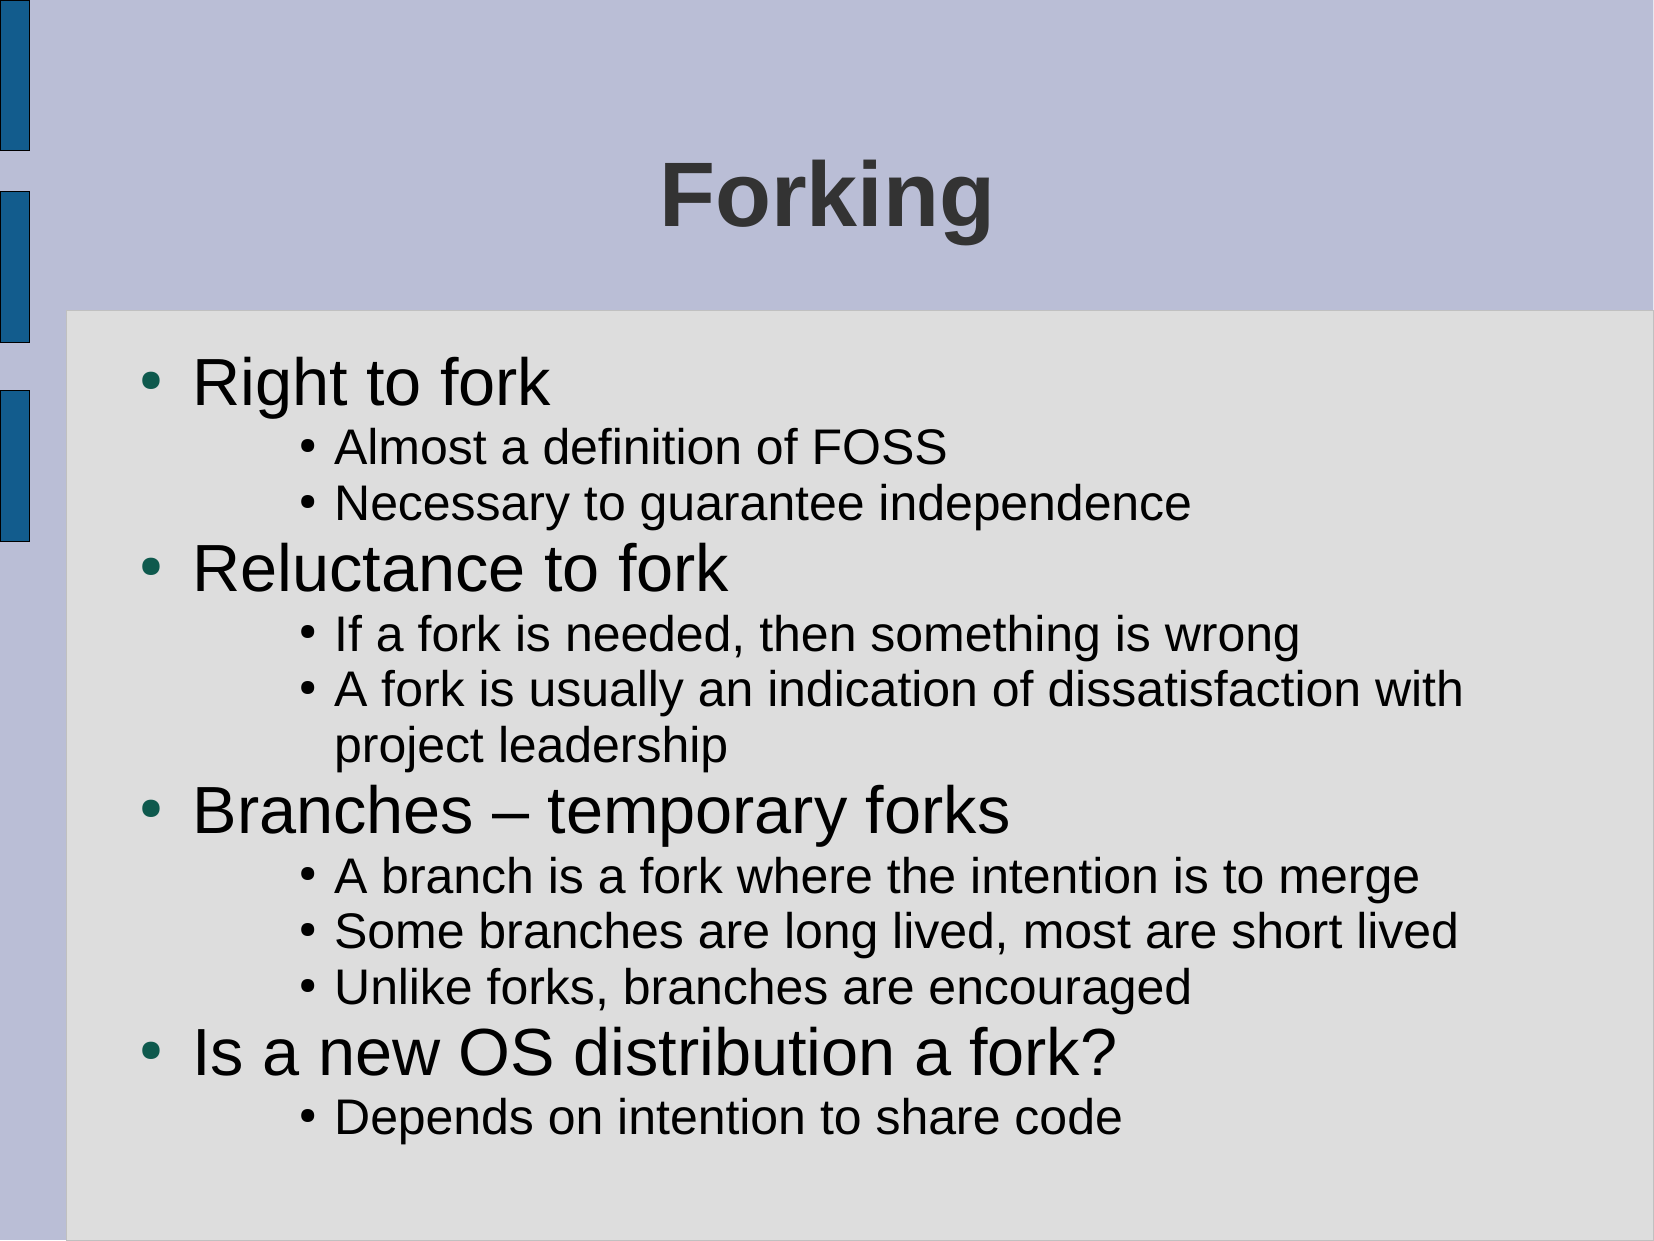

# Forking
Right to fork
Almost a definition of FOSS
Necessary to guarantee independence
Reluctance to fork
If a fork is needed, then something is wrong
A fork is usually an indication of dissatisfaction with project leadership
Branches – temporary forks
A branch is a fork where the intention is to merge
Some branches are long lived, most are short lived
Unlike forks, branches are encouraged
Is a new OS distribution a fork?
Depends on intention to share code